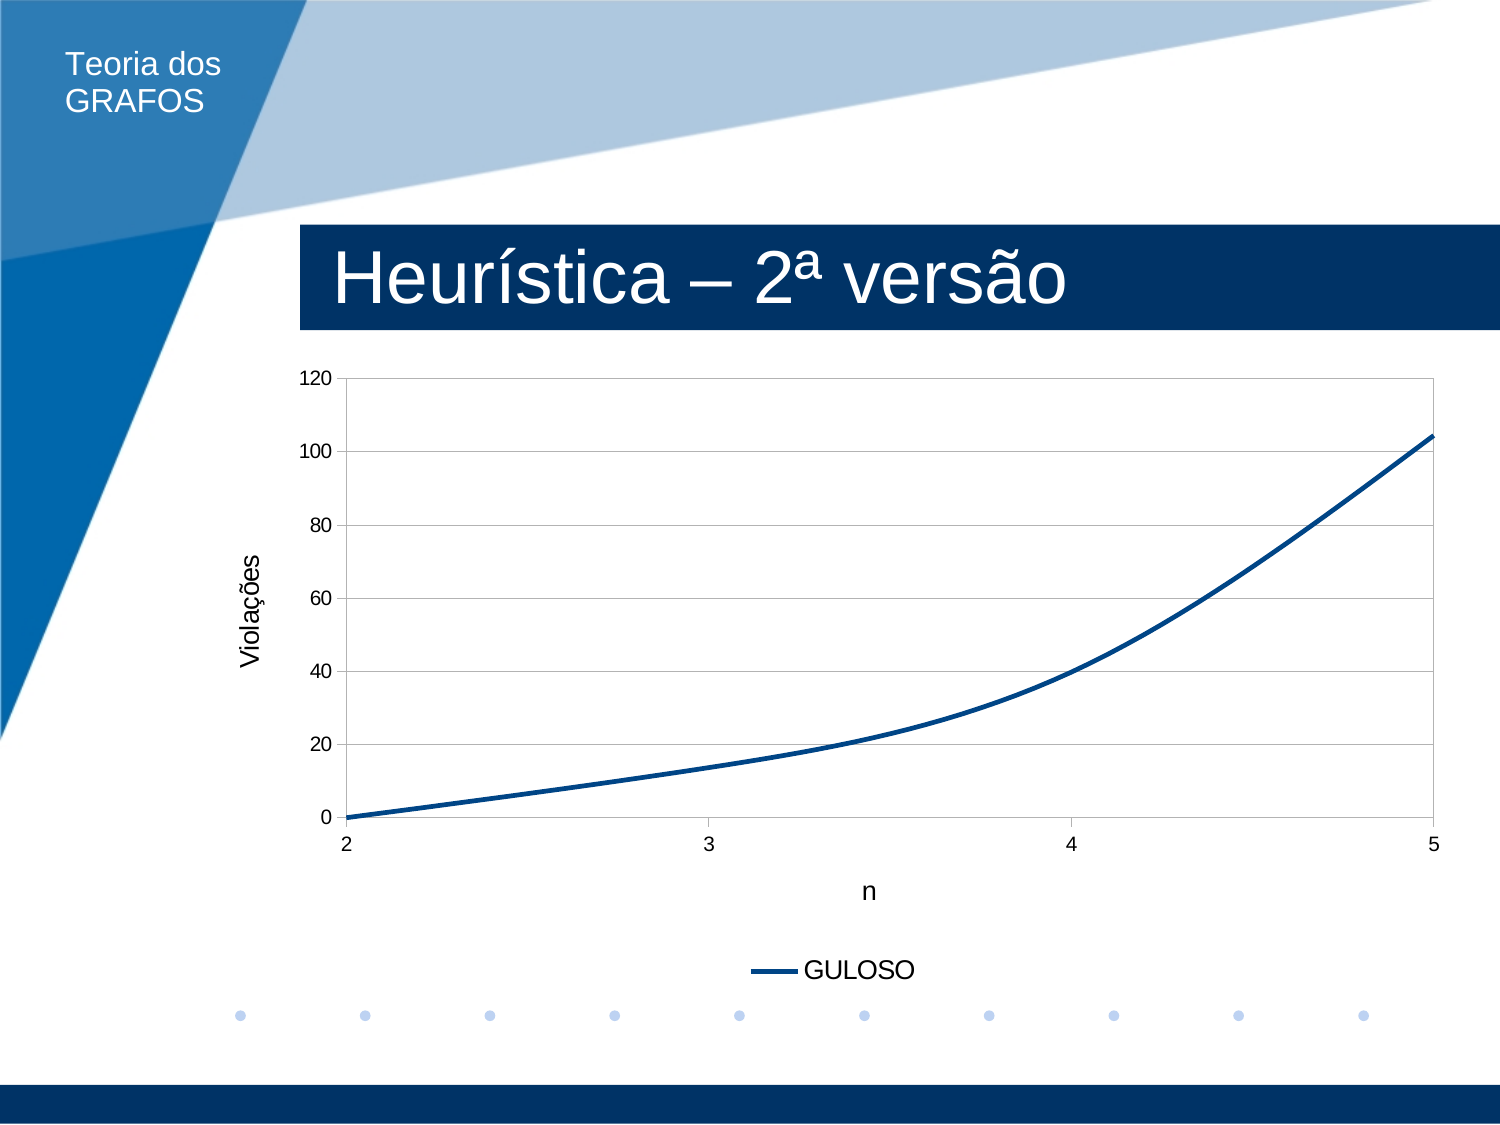

# Heurística – 2ª versão
### Chart
| Category | GULOSO |
|---|---|
| 2 | 0.0 |
| 3 | 13.7 |
| 4 | 39.8 |
| 5 | 104.5 |